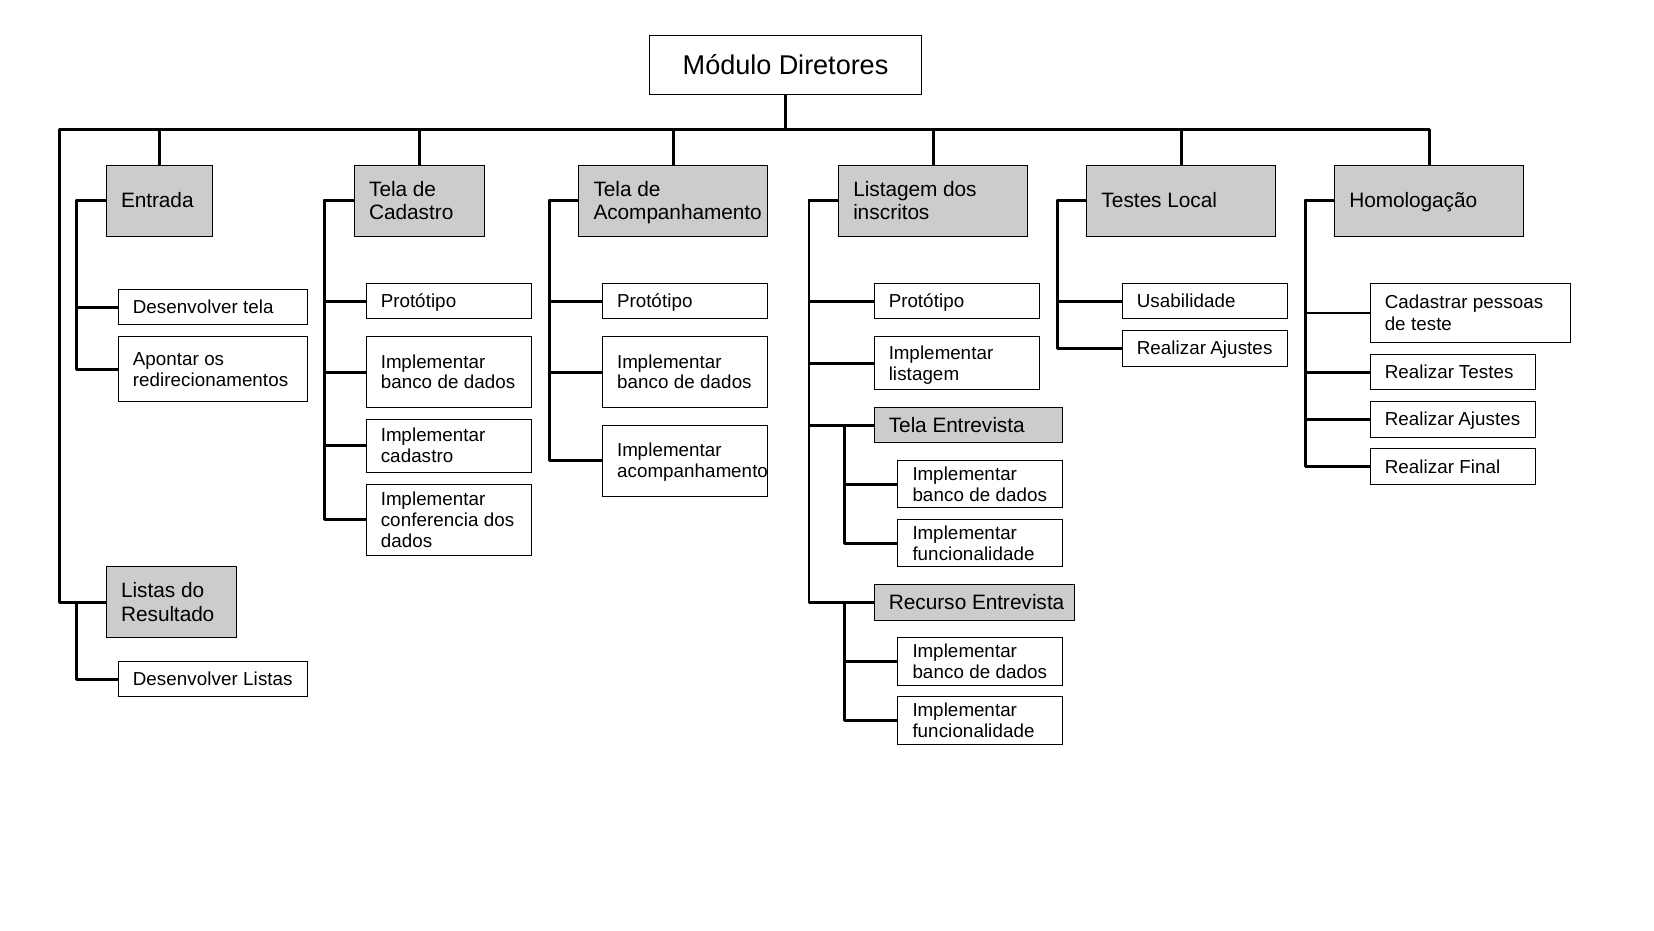

Módulo Diretores
Entrada
Tela de
Cadastro
Tela de
Acompanhamento
Listagem dos
inscritos
Testes Local
Homologação
Protótipo
Protótipo
Protótipo
Usabilidade
Cadastrar pessoas
de teste
Desenvolver tela
Realizar Ajustes
Apontar os
redirecionamentos
Implementar
banco de dados
Implementar
banco de dados
Implementar
listagem
Realizar Testes
Realizar Ajustes
Tela Entrevista
Implementar
cadastro
Implementar
acompanhamento
Realizar Final
Implementar
banco de dados
Implementar
conferencia dos
dados
Implementar
funcionalidade
Listas do
Resultado
Recurso Entrevista
Implementar
banco de dados
Desenvolver Listas
Implementar
funcionalidade